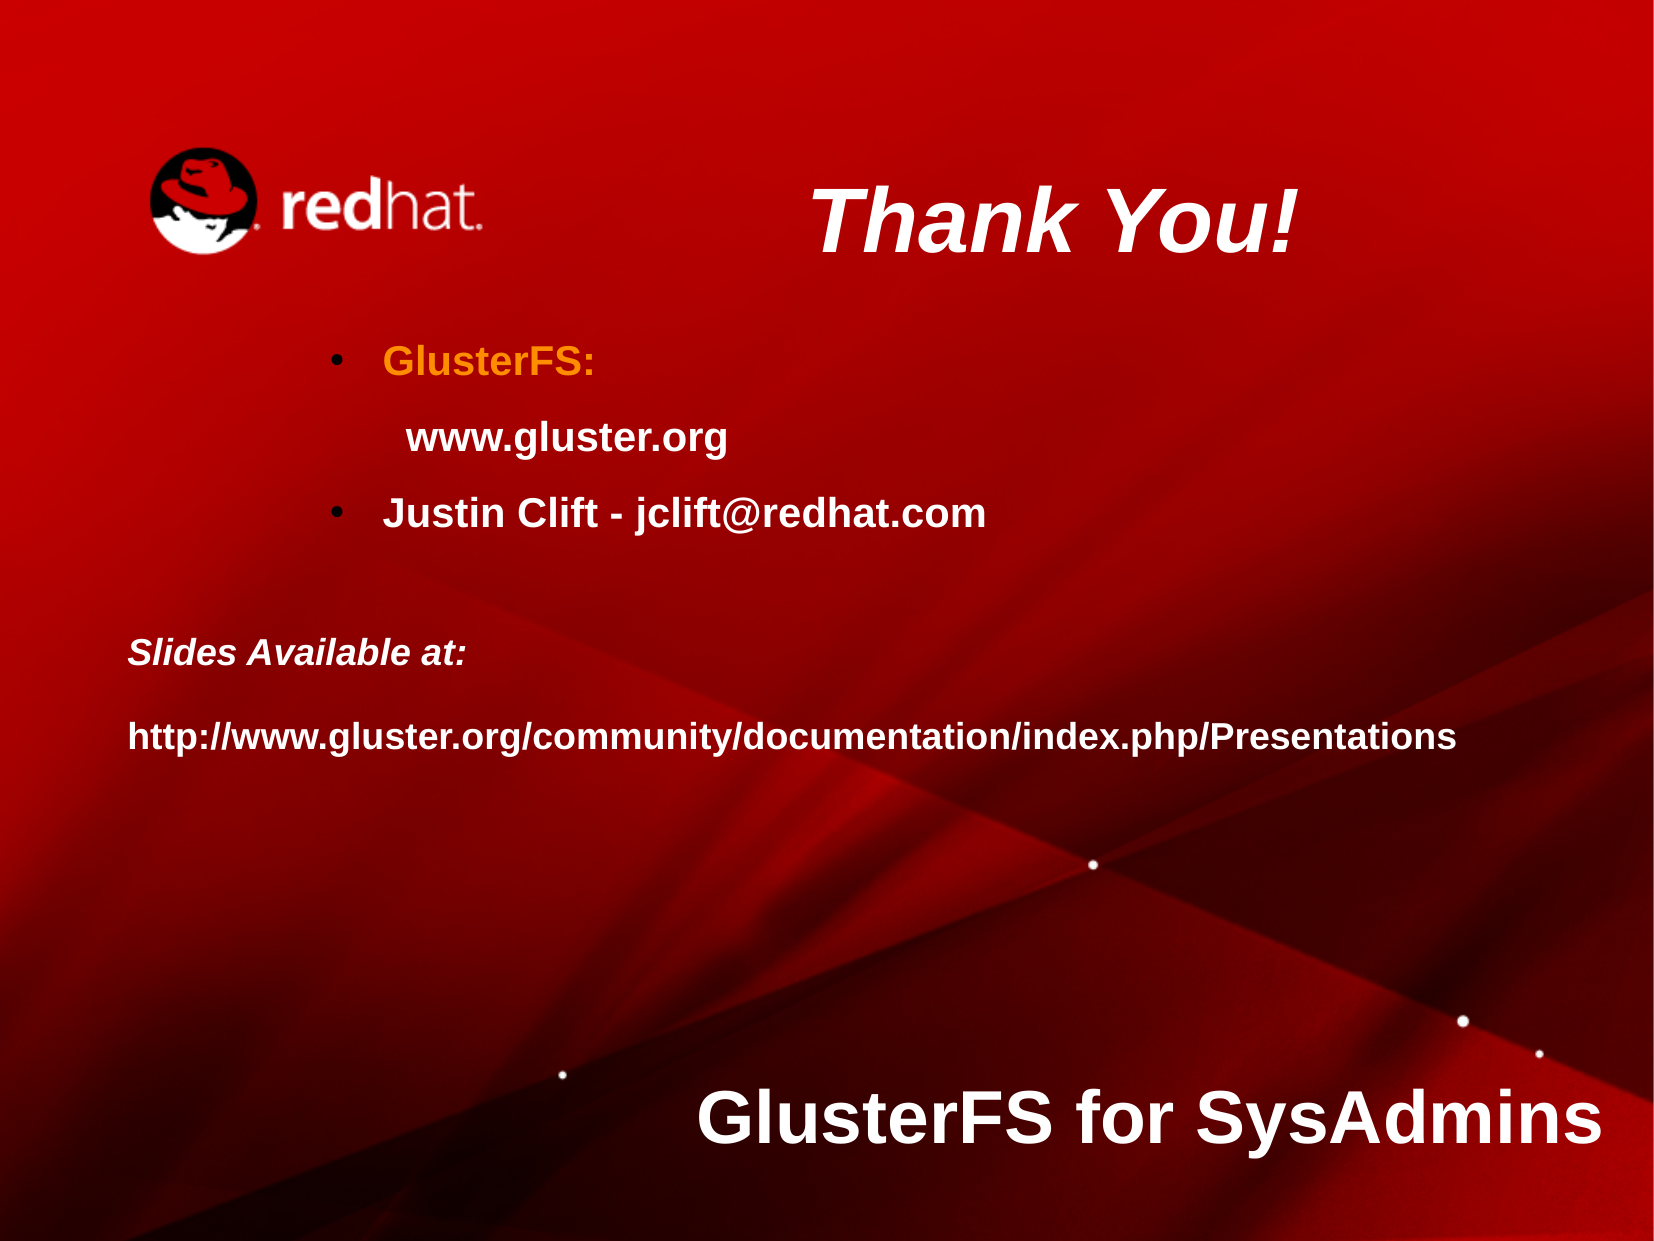

Thank You!
# GlusterFS:
 www.gluster.org
Justin Clift - jclift@redhat.com
Slides Available at:
http://www.gluster.org/community/documentation/index.php/Presentations
GlusterFS for SysAdmins